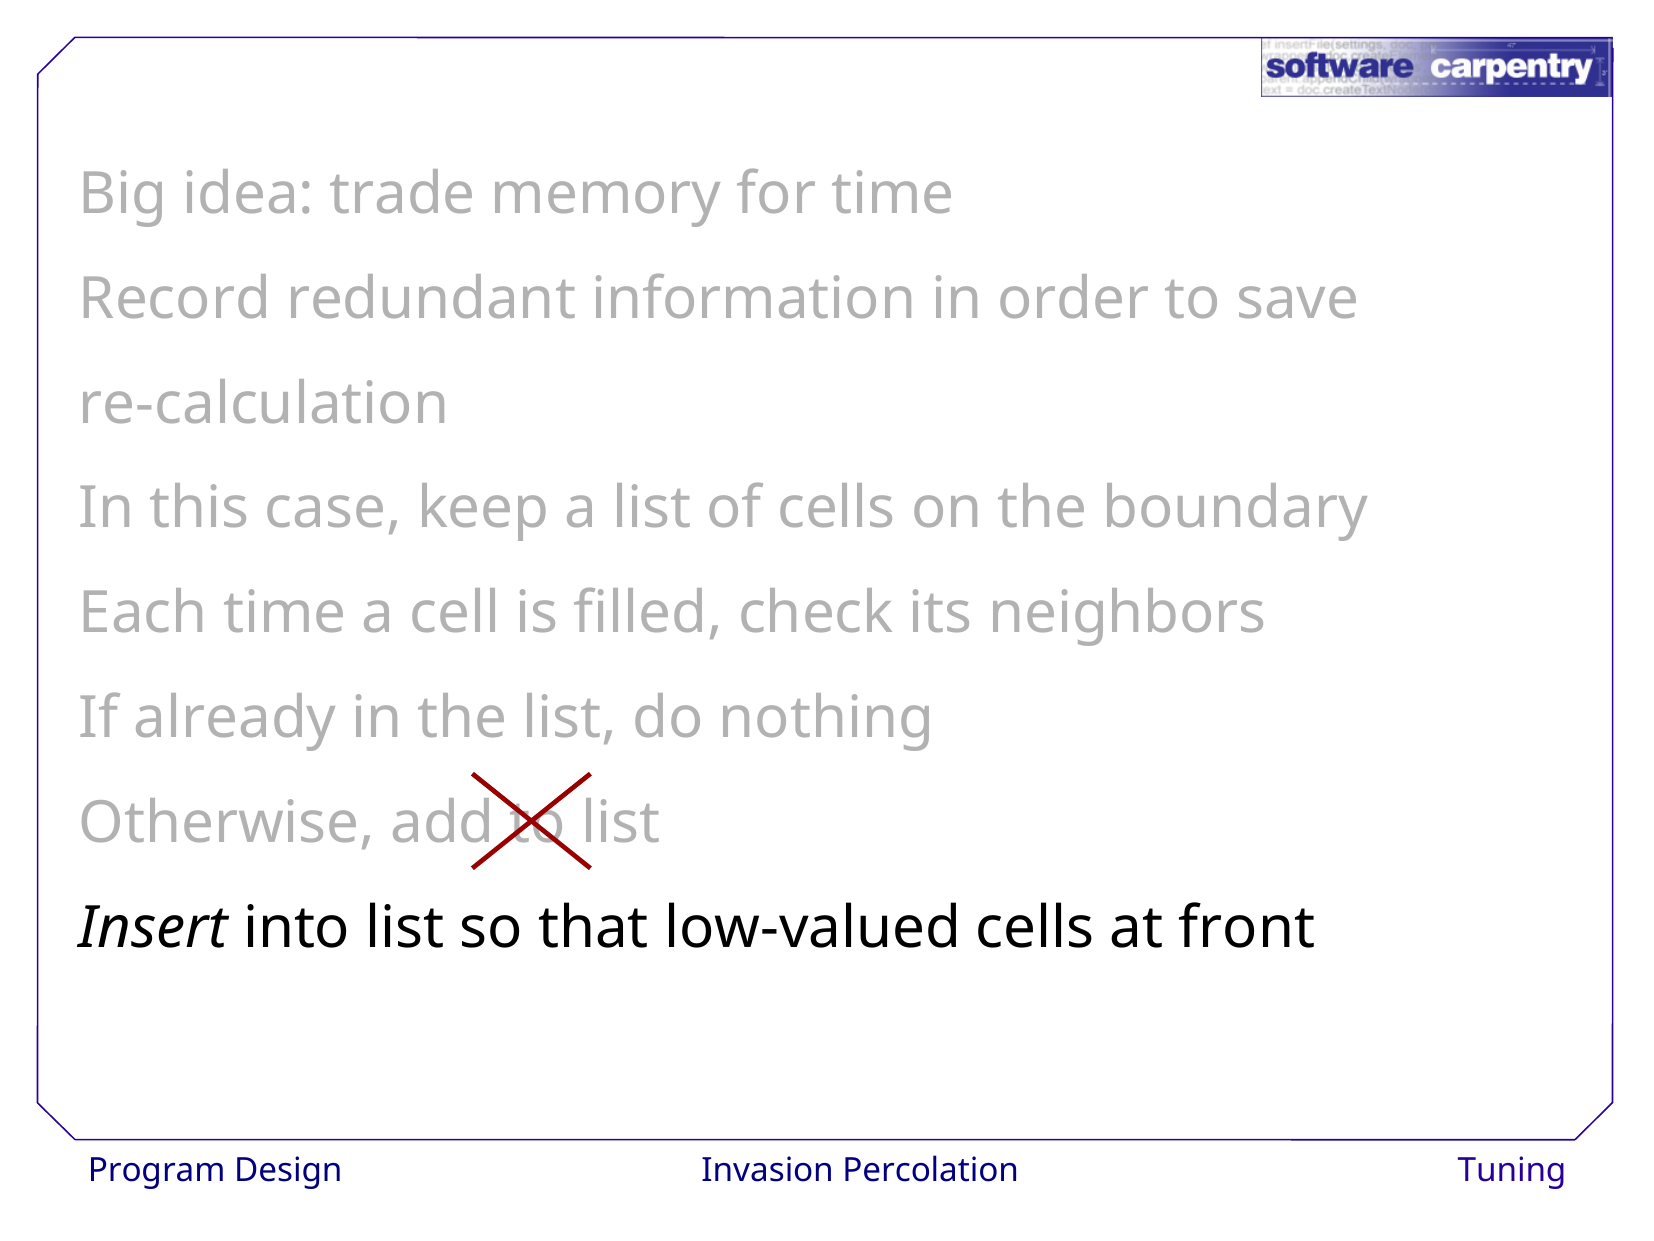

Big idea: trade memory for time
Record redundant information in order to save
re-calculation
In this case, keep a list of cells on the boundary
Each time a cell is filled, check its neighbors
If already in the list, do nothing
Otherwise, add to list
Insert into list so that low-valued cells at front